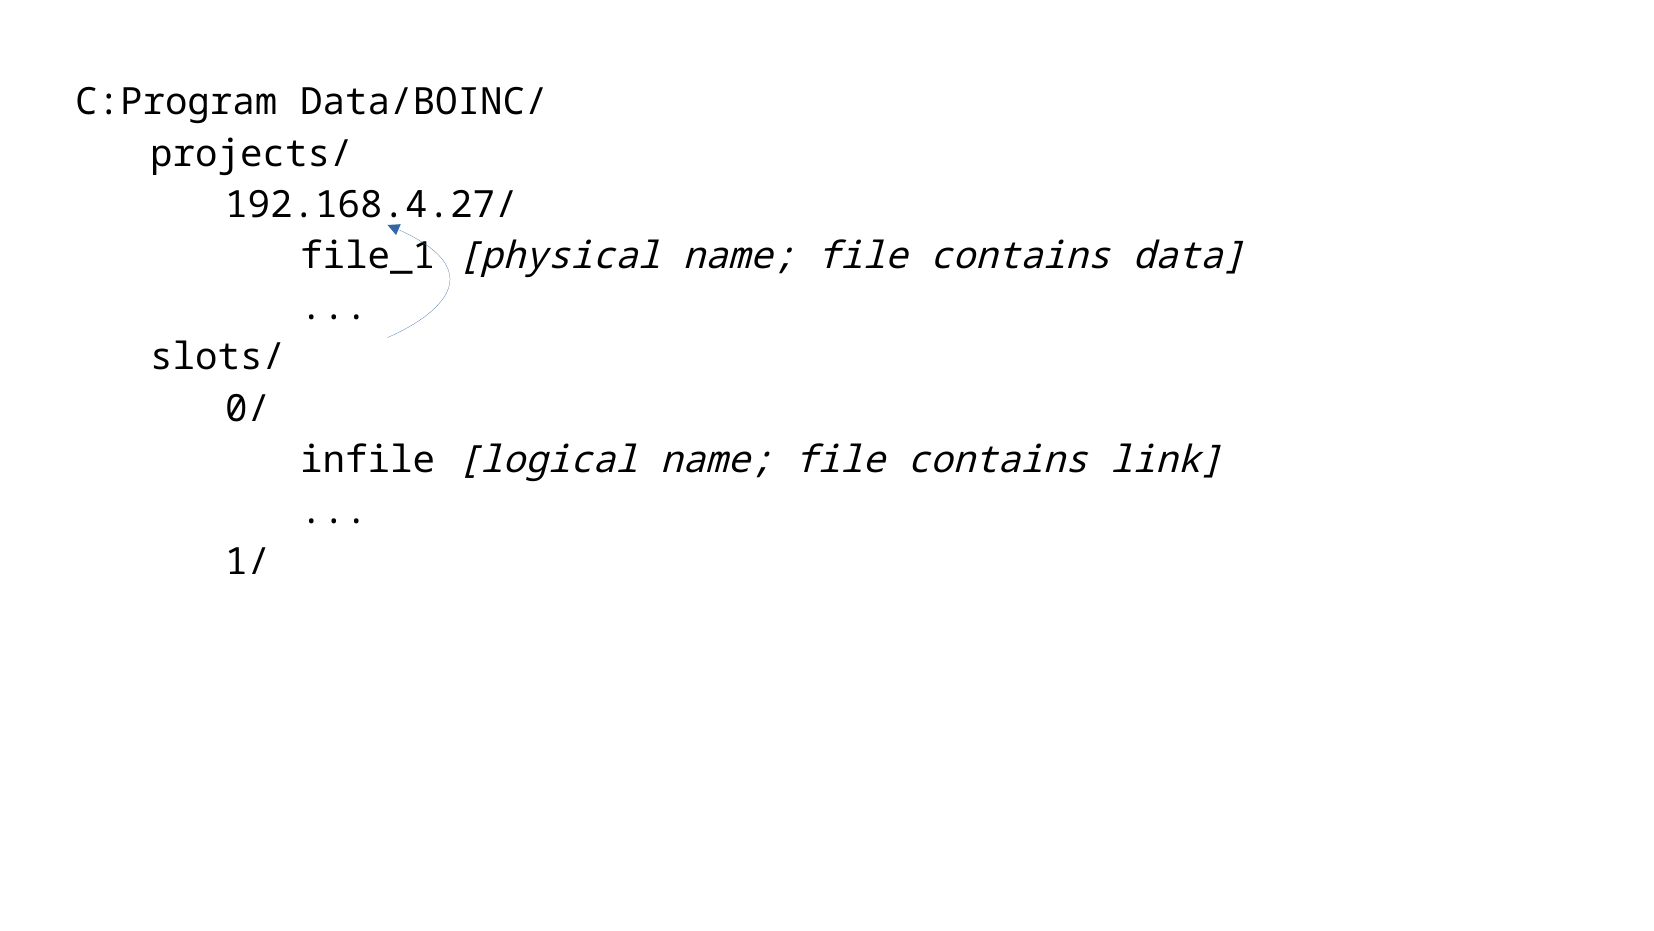

# C:Program Data/BOINC/
	projects/
		192.168.4.27/
			file_1 [physical name; file contains data]
			...
	slots/
		0/
			infile [logical name; file contains link]
			...
		1/